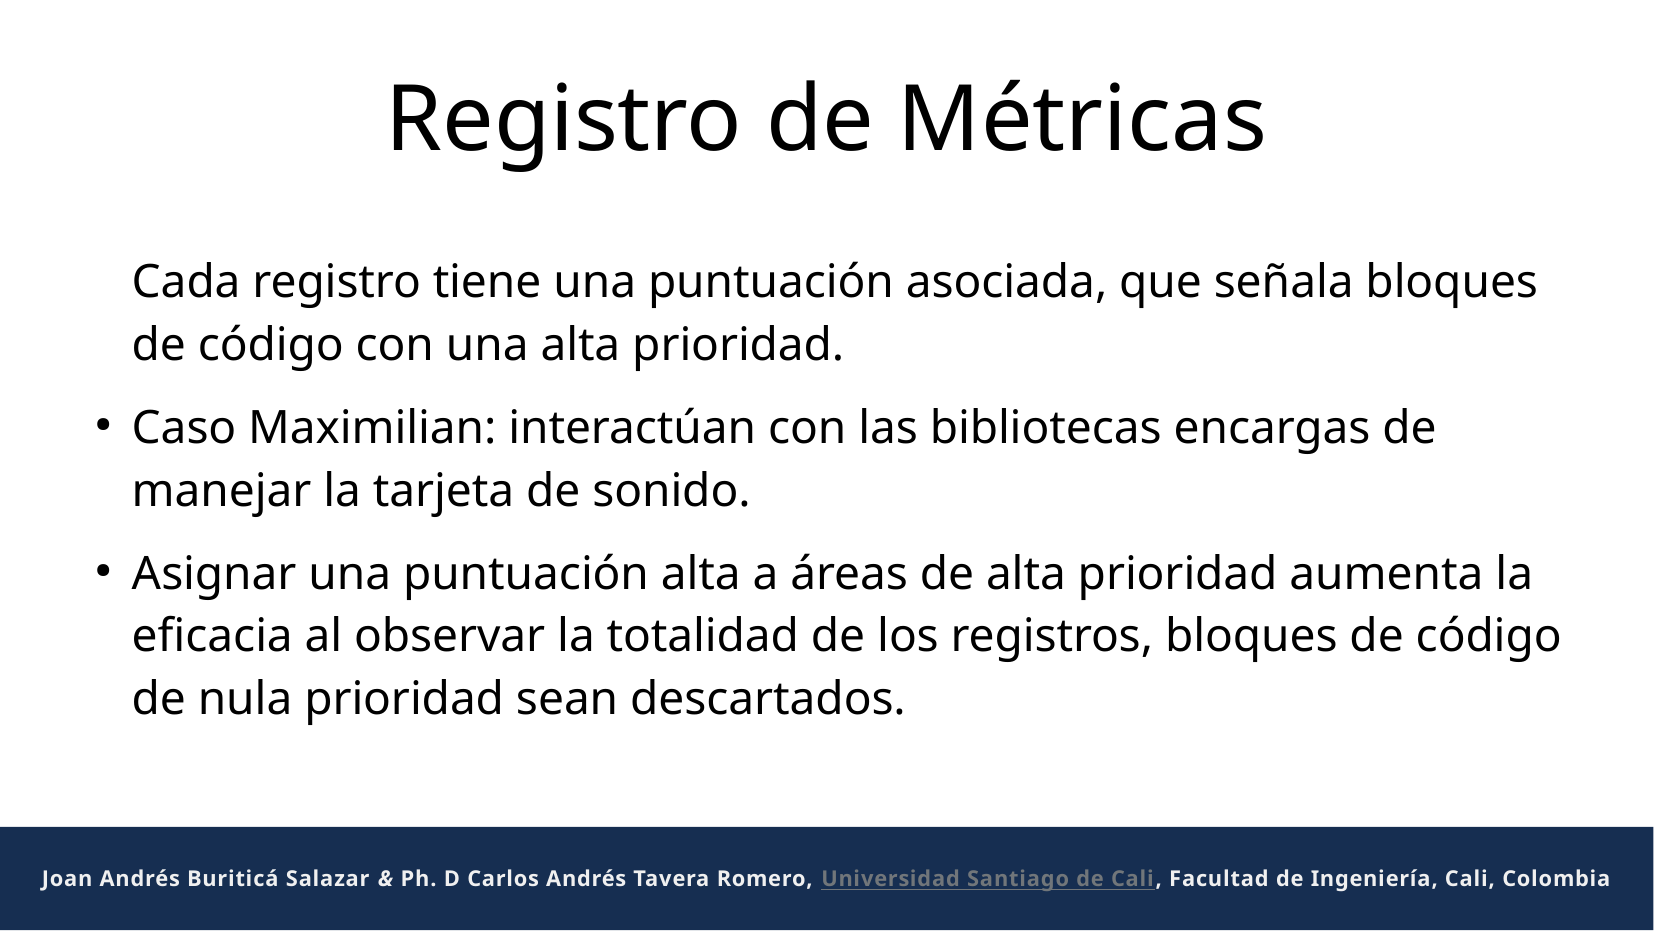

# Registro de Métricas
Cada registro tiene una puntuación asociada, que señala bloques de código con una alta prioridad.
Caso Maximilian: interactúan con las bibliotecas encargas de manejar la tarjeta de sonido.
Asignar una puntuación alta a áreas de alta prioridad aumenta la eficacia al observar la totalidad de los registros, bloques de código de nula prioridad sean descartados.